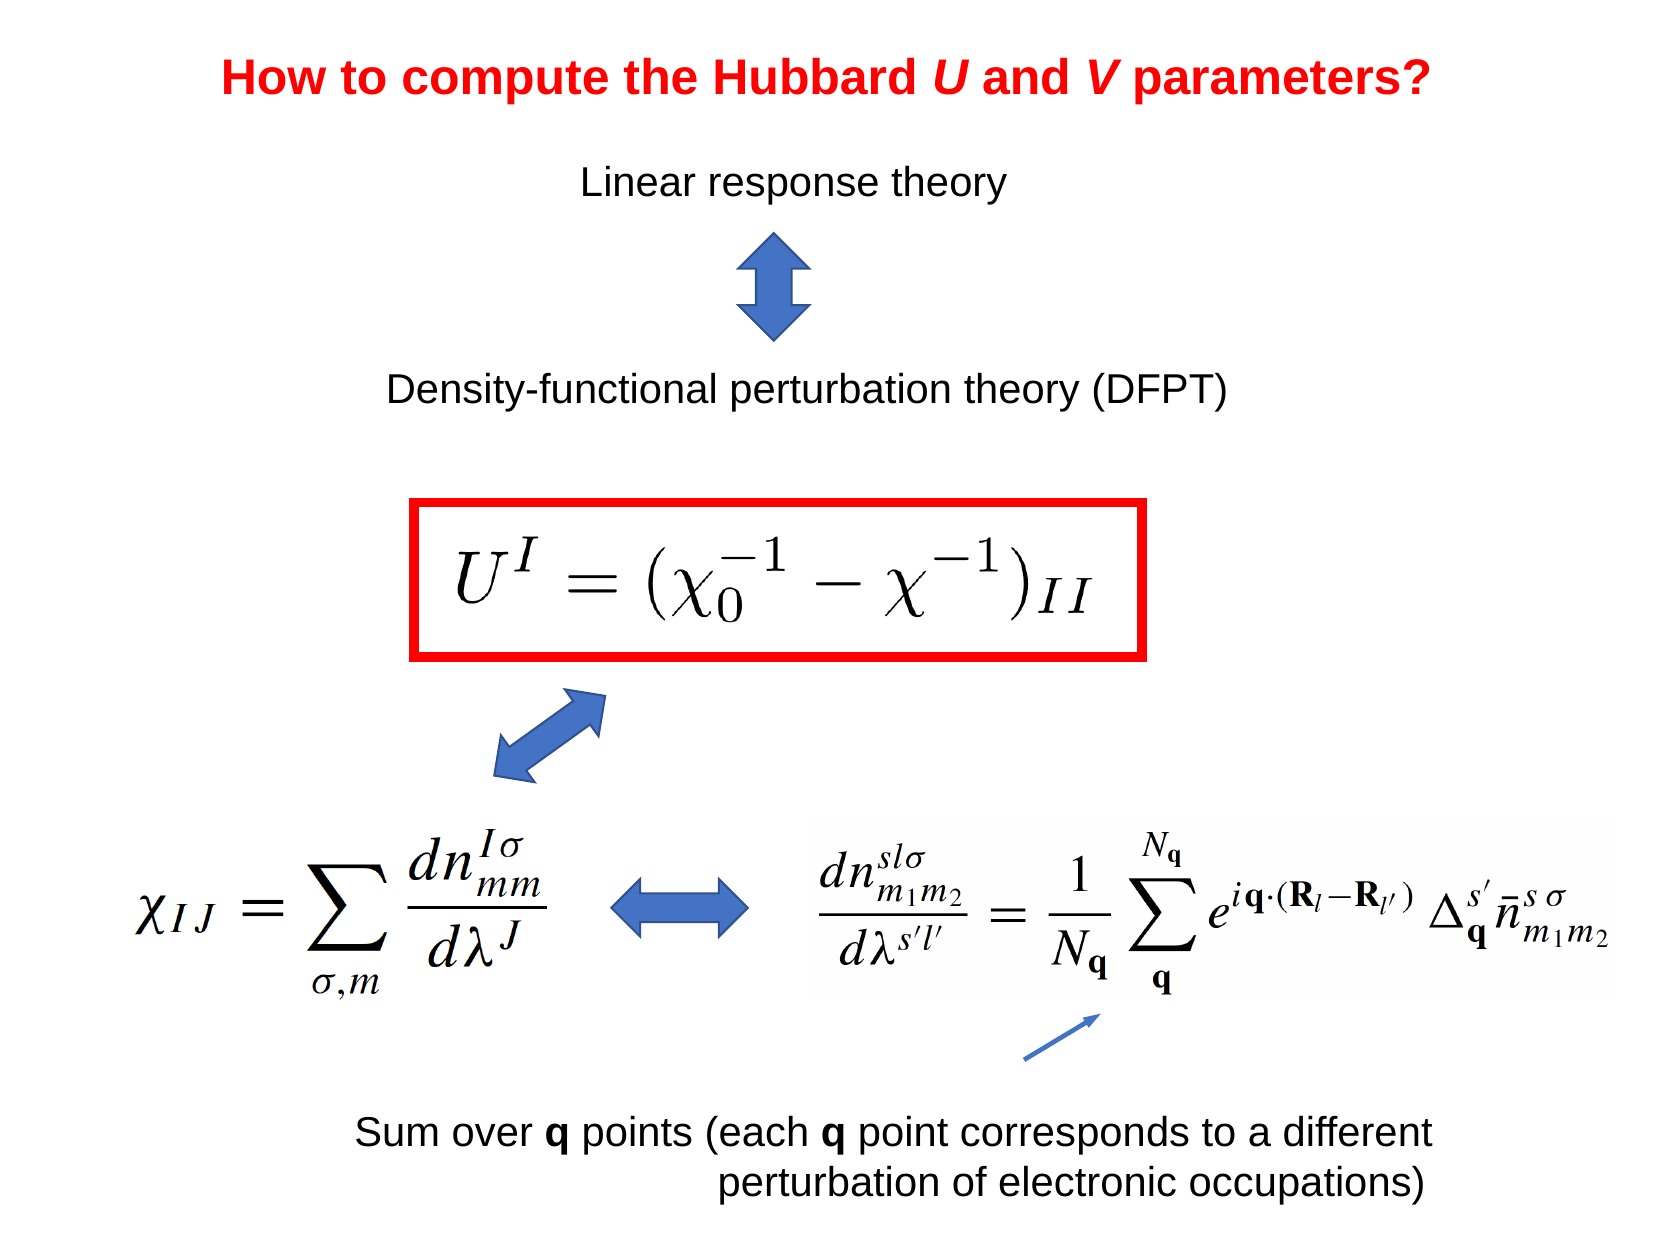

# How to compute the Hubbard U and V parameters?
Linear response theory
Density-functional perturbation theory (DFPT)
Sum over q points (each q point corresponds to a different perturbation of electronic occupations)